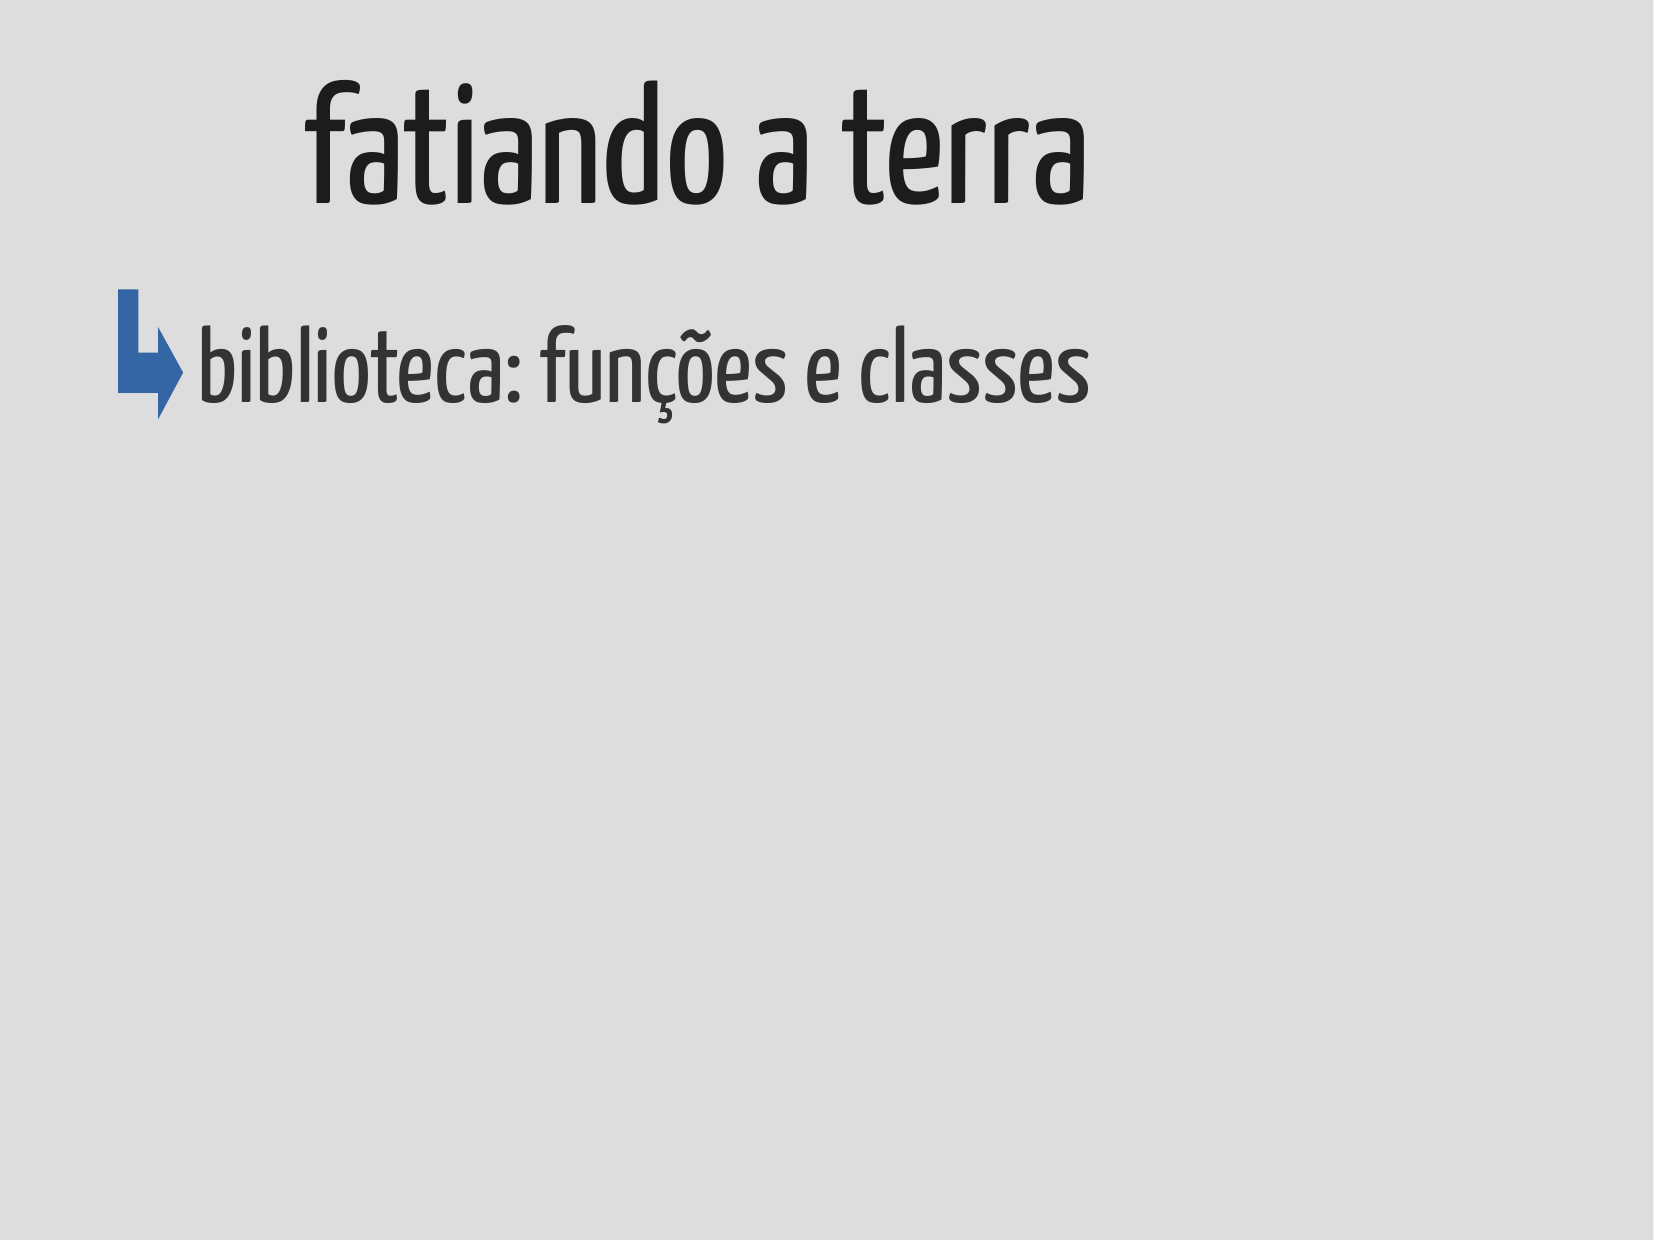

# fatiando a terra
biblioteca: funções e classes